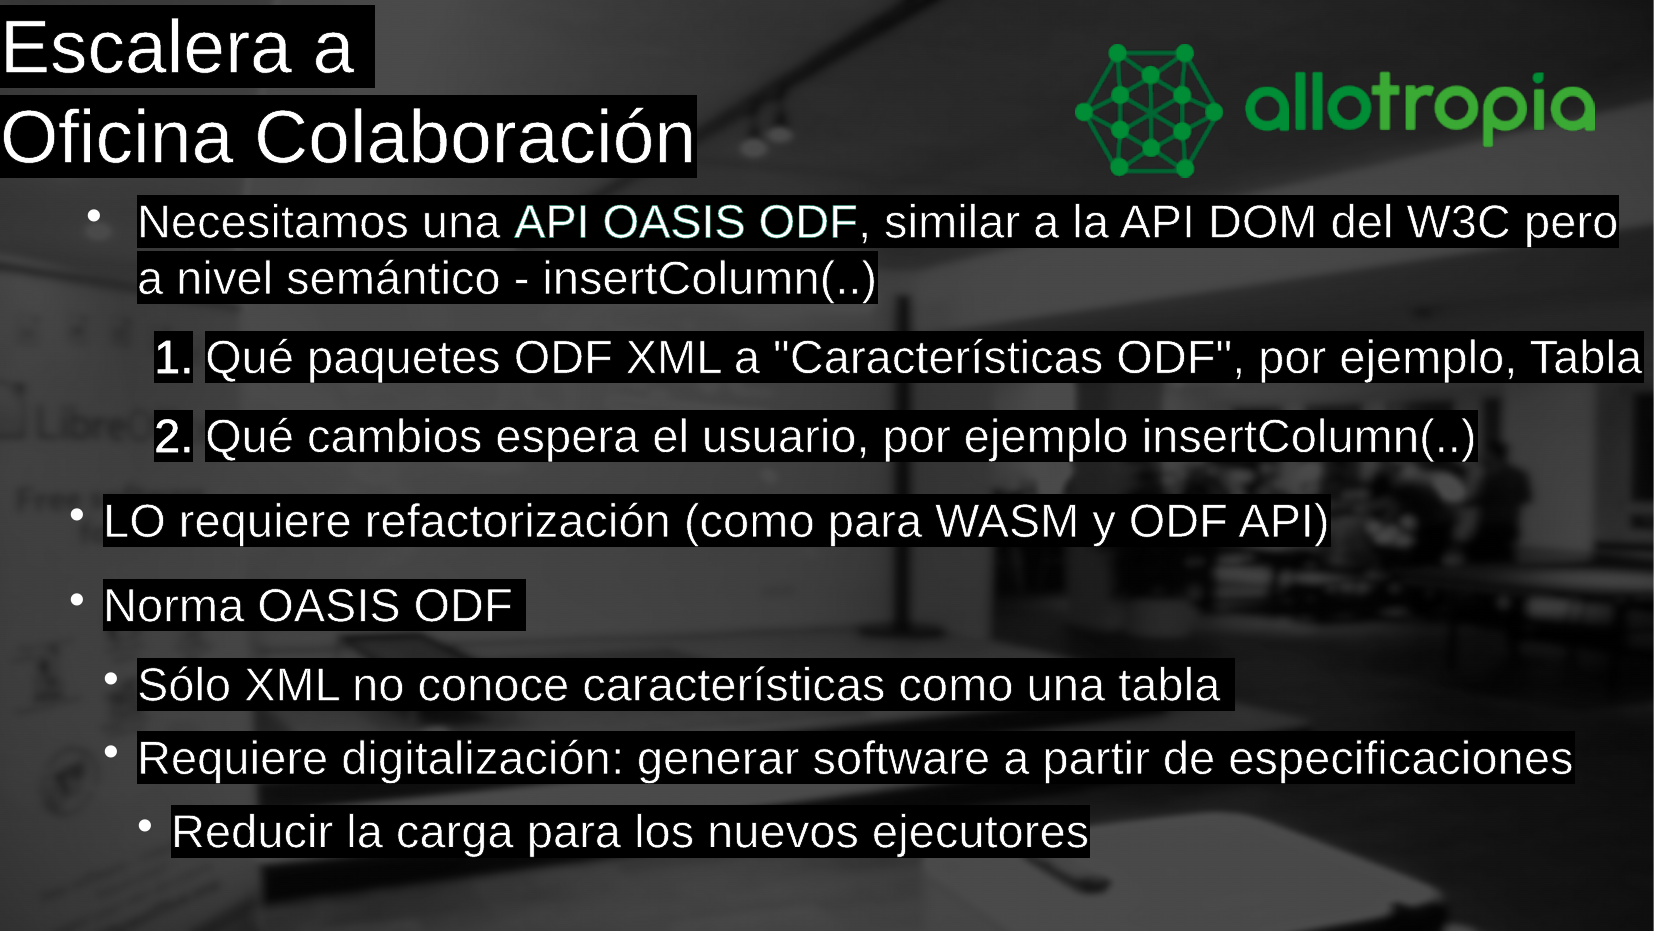

# Escalera a Oficina Colaboración
Necesitamos una API OASIS ODF, similar a la API DOM del W3C pero a nivel semántico - insertColumn(..)
Qué paquetes ODF XML a "Características ODF", por ejemplo, Tabla
Qué cambios espera el usuario, por ejemplo insertColumn(..)
LO requiere refactorización (como para WASM y ODF API)
Norma OASIS ODF
Sólo XML no conoce características como una tabla
Requiere digitalización: generar software a partir de especificaciones
Reducir la carga para los nuevos ejecutores